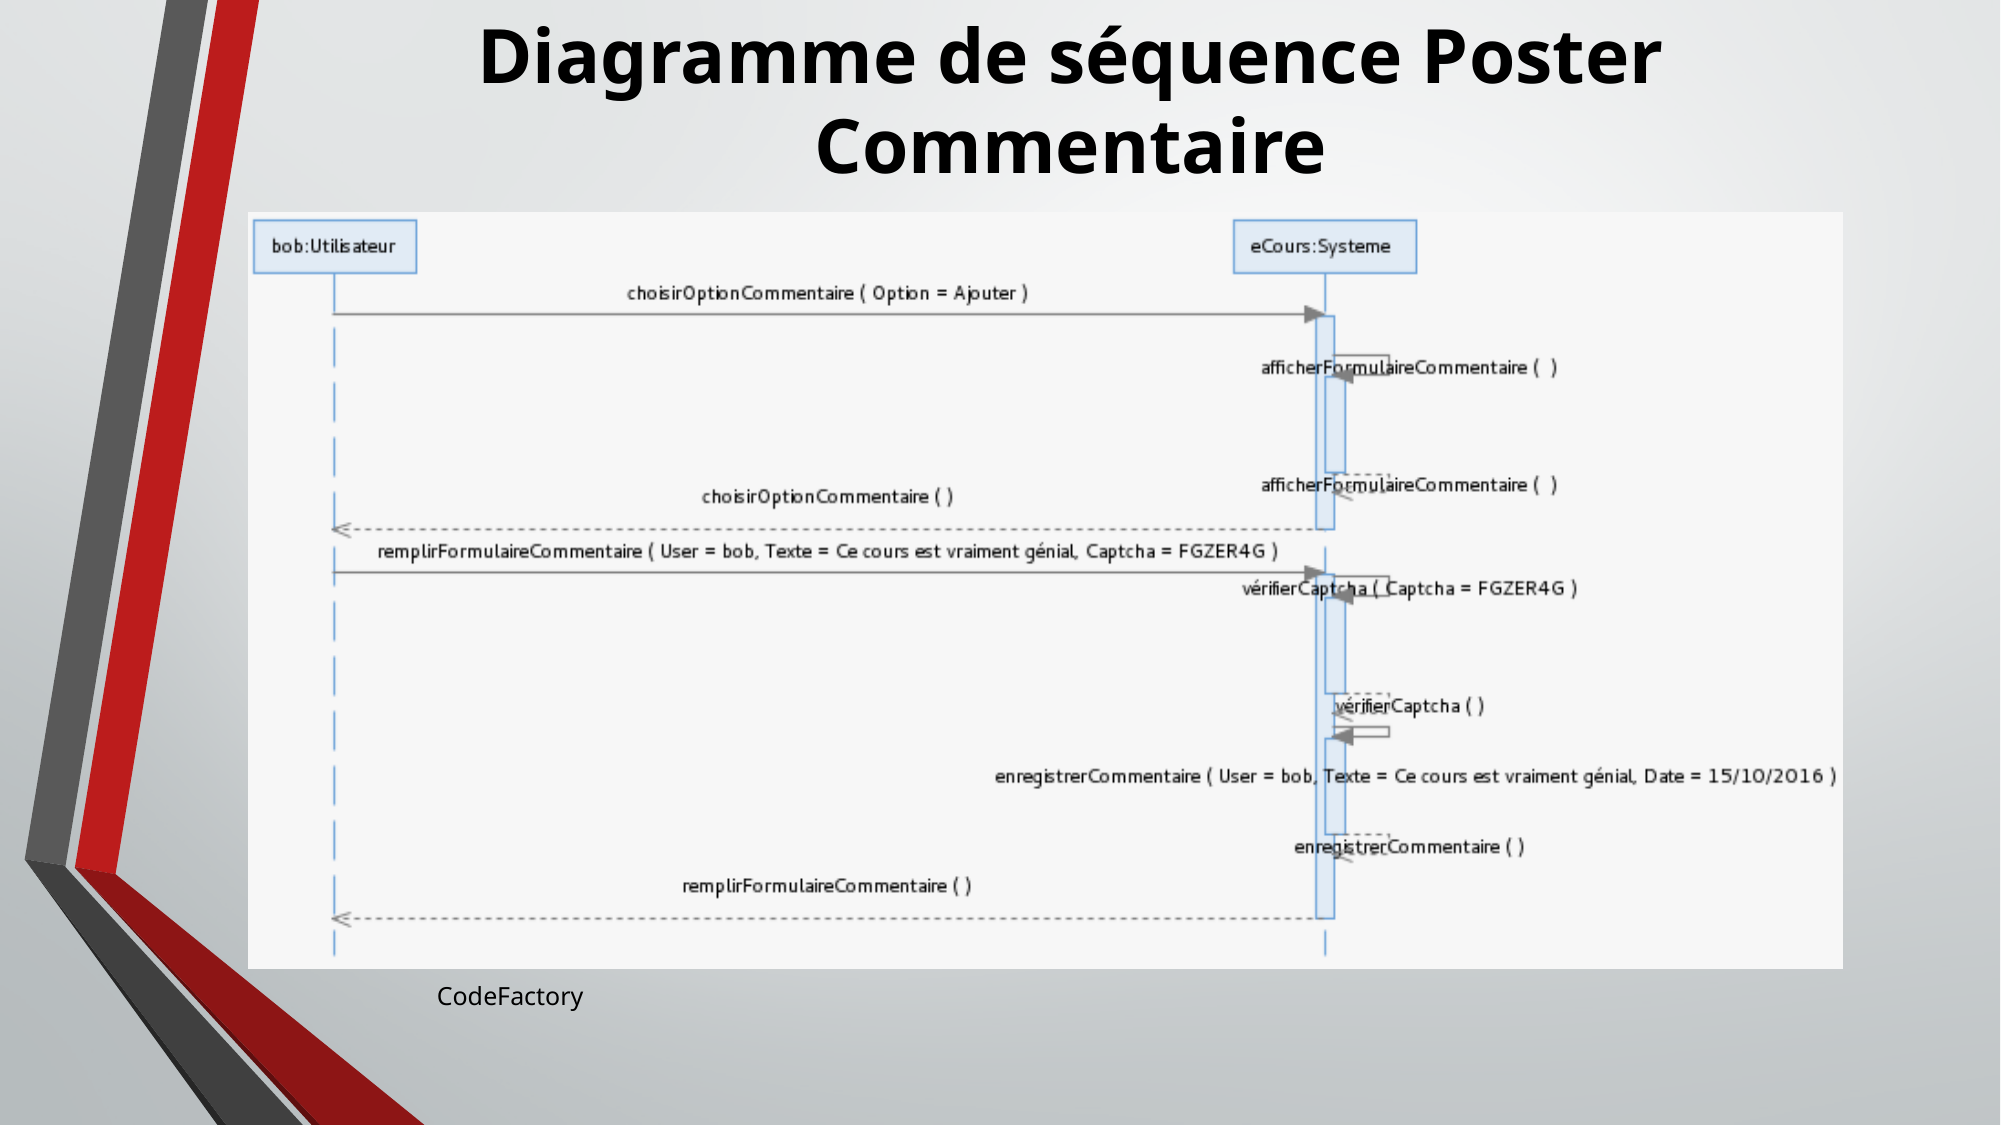

# Diagramme de séquence Poster Commentaire
CodeFactory